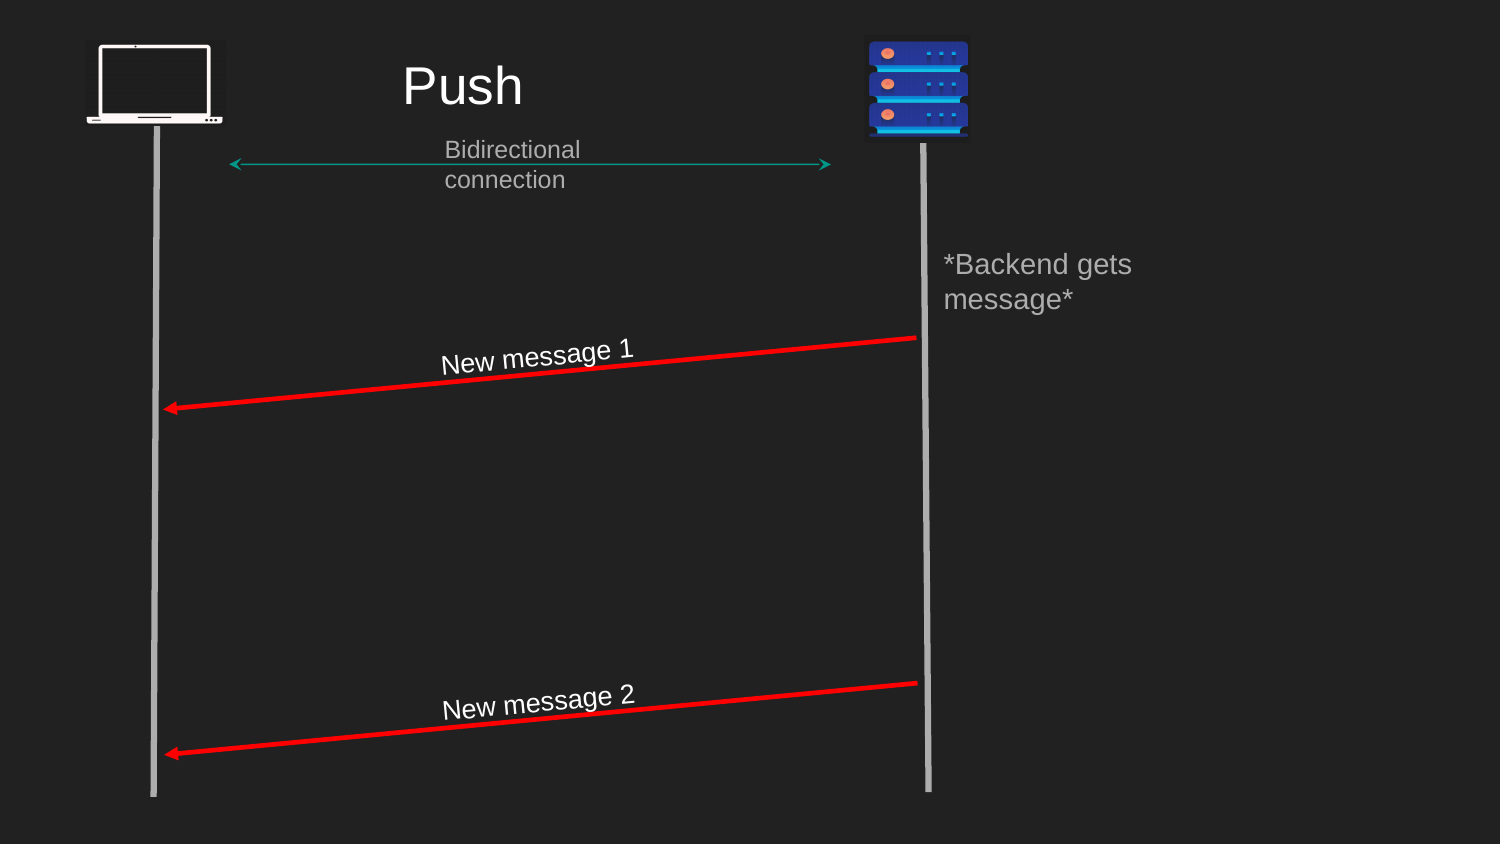

# Push
Bidirectional connection
*Backend gets message*
New message 1
New message 2